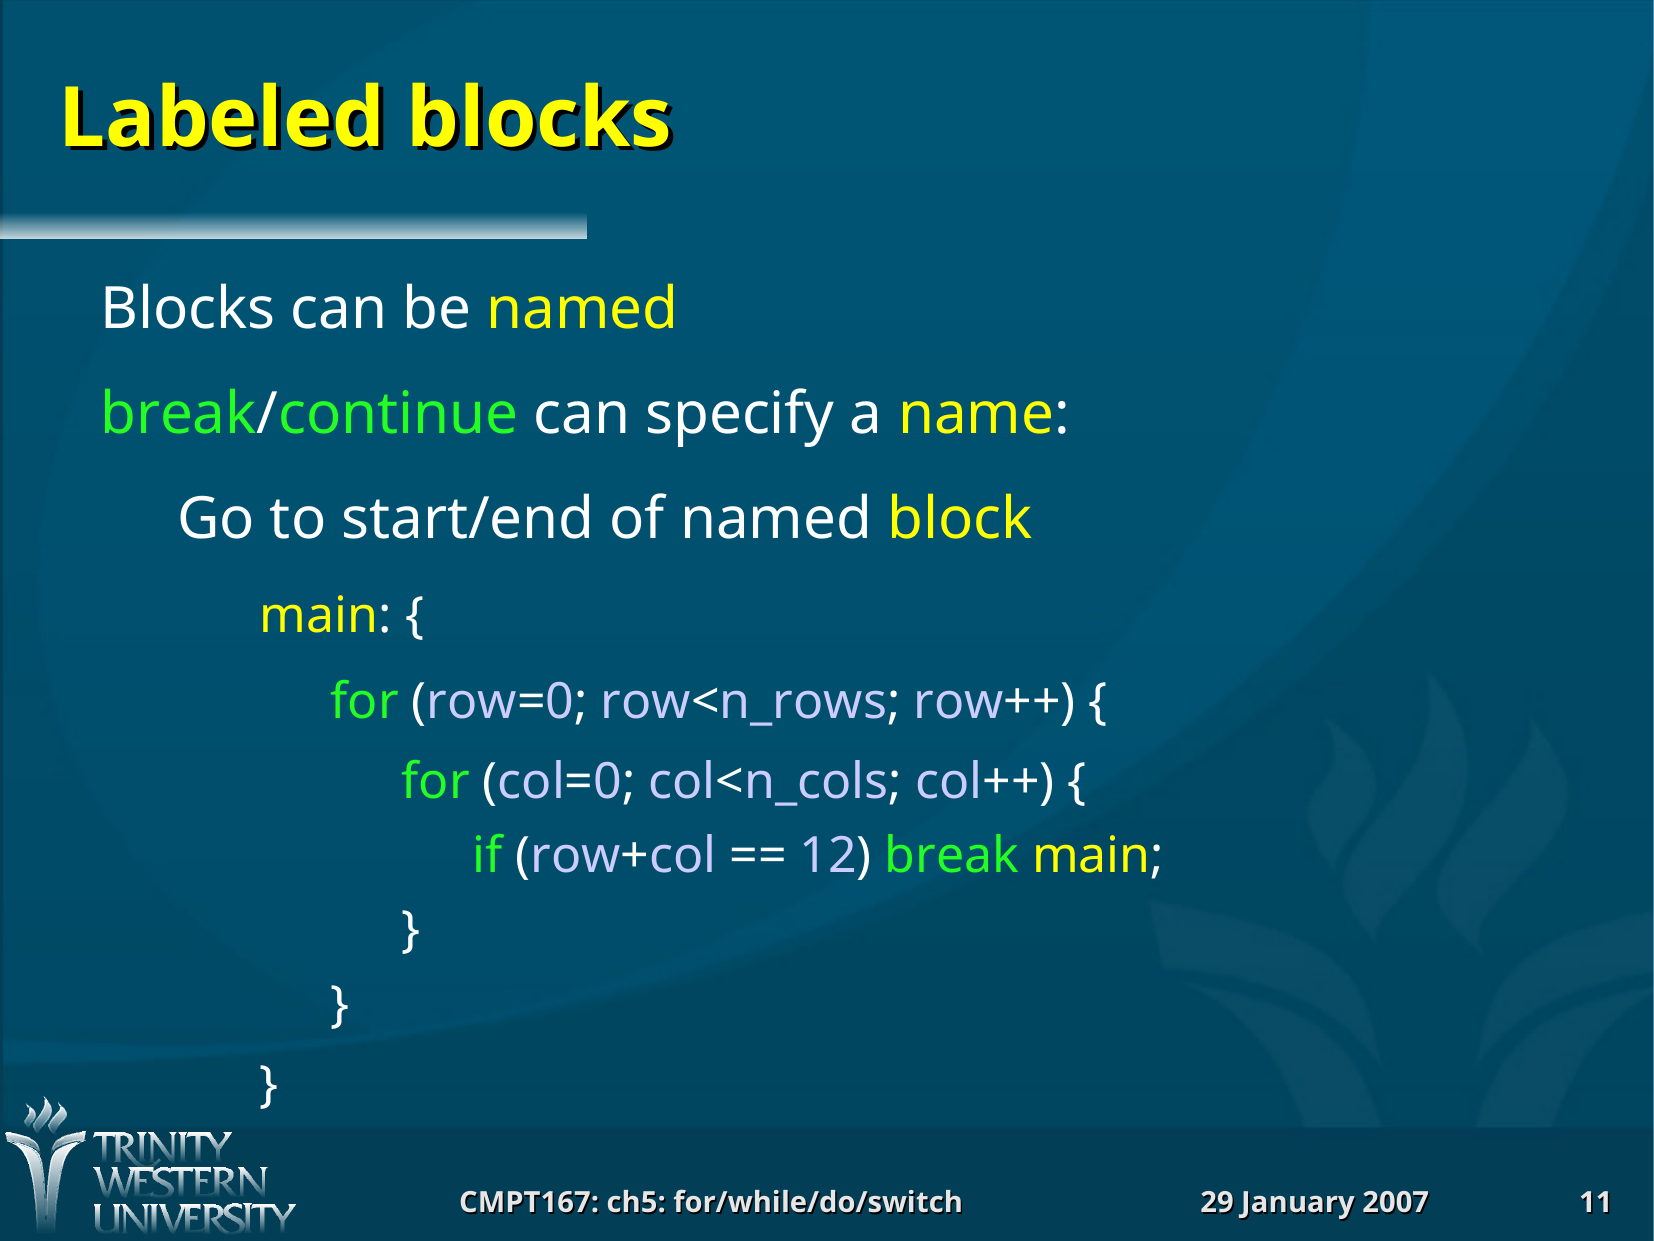

# Labeled blocks
Blocks can be named
break/continue can specify a name:
Go to start/end of named block
main: {
for (row=0; row<n_rows; row++) {
for (col=0; col<n_cols; col++) {
if (row+col == 12) break main;
}
}
}
CMPT167: ch5: for/while/do/switch
29 January 2007
11